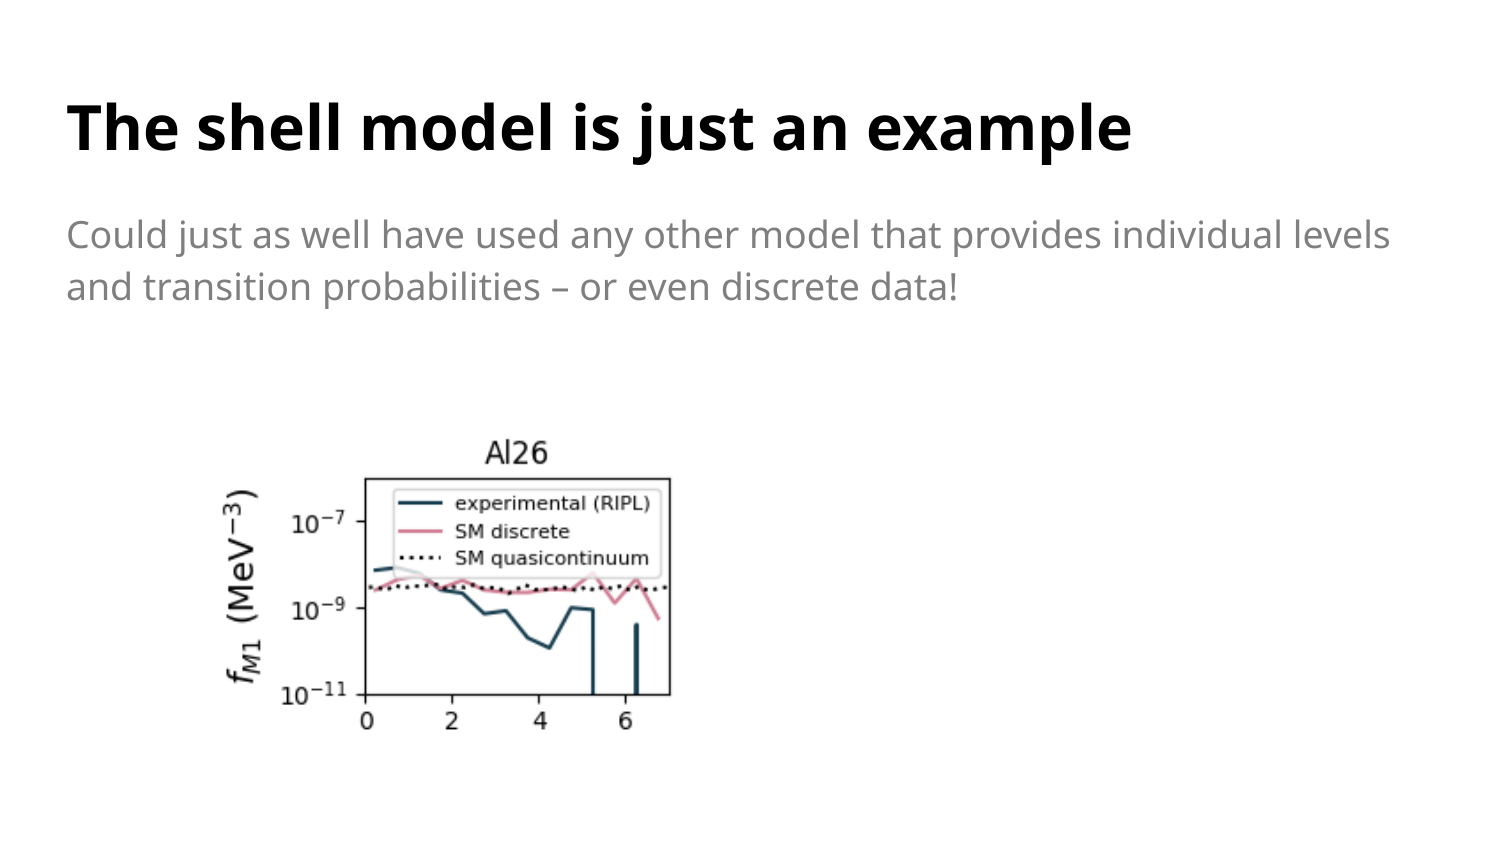

# The shell model is just an example
Could just as well have used any other model that provides individual levels and transition probabilities – or even discrete data!